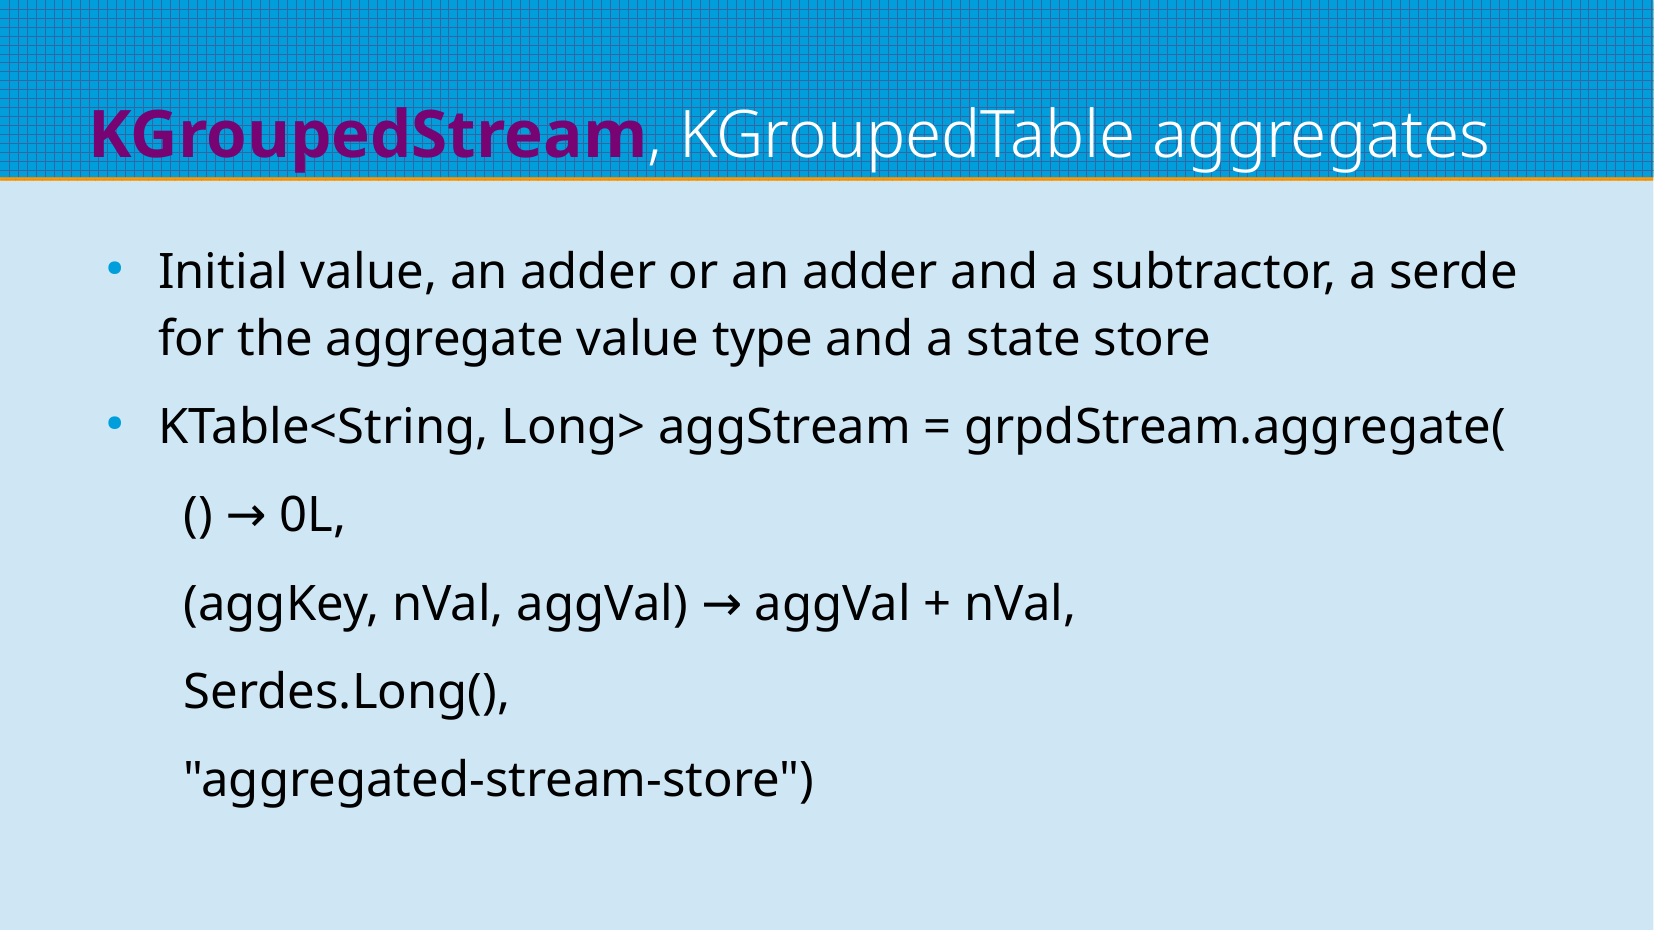

# KGroupedStream, KGroupedTable aggregates
Initial value, an adder or an adder and a subtractor, a serde for the aggregate value type and a state store
KTable<String, Long> aggStream = grpdStream.aggregate(
 () → 0L,
 (aggKey, nVal, aggVal) → aggVal + nVal,
 Serdes.Long(),
 "aggregated-stream-store")